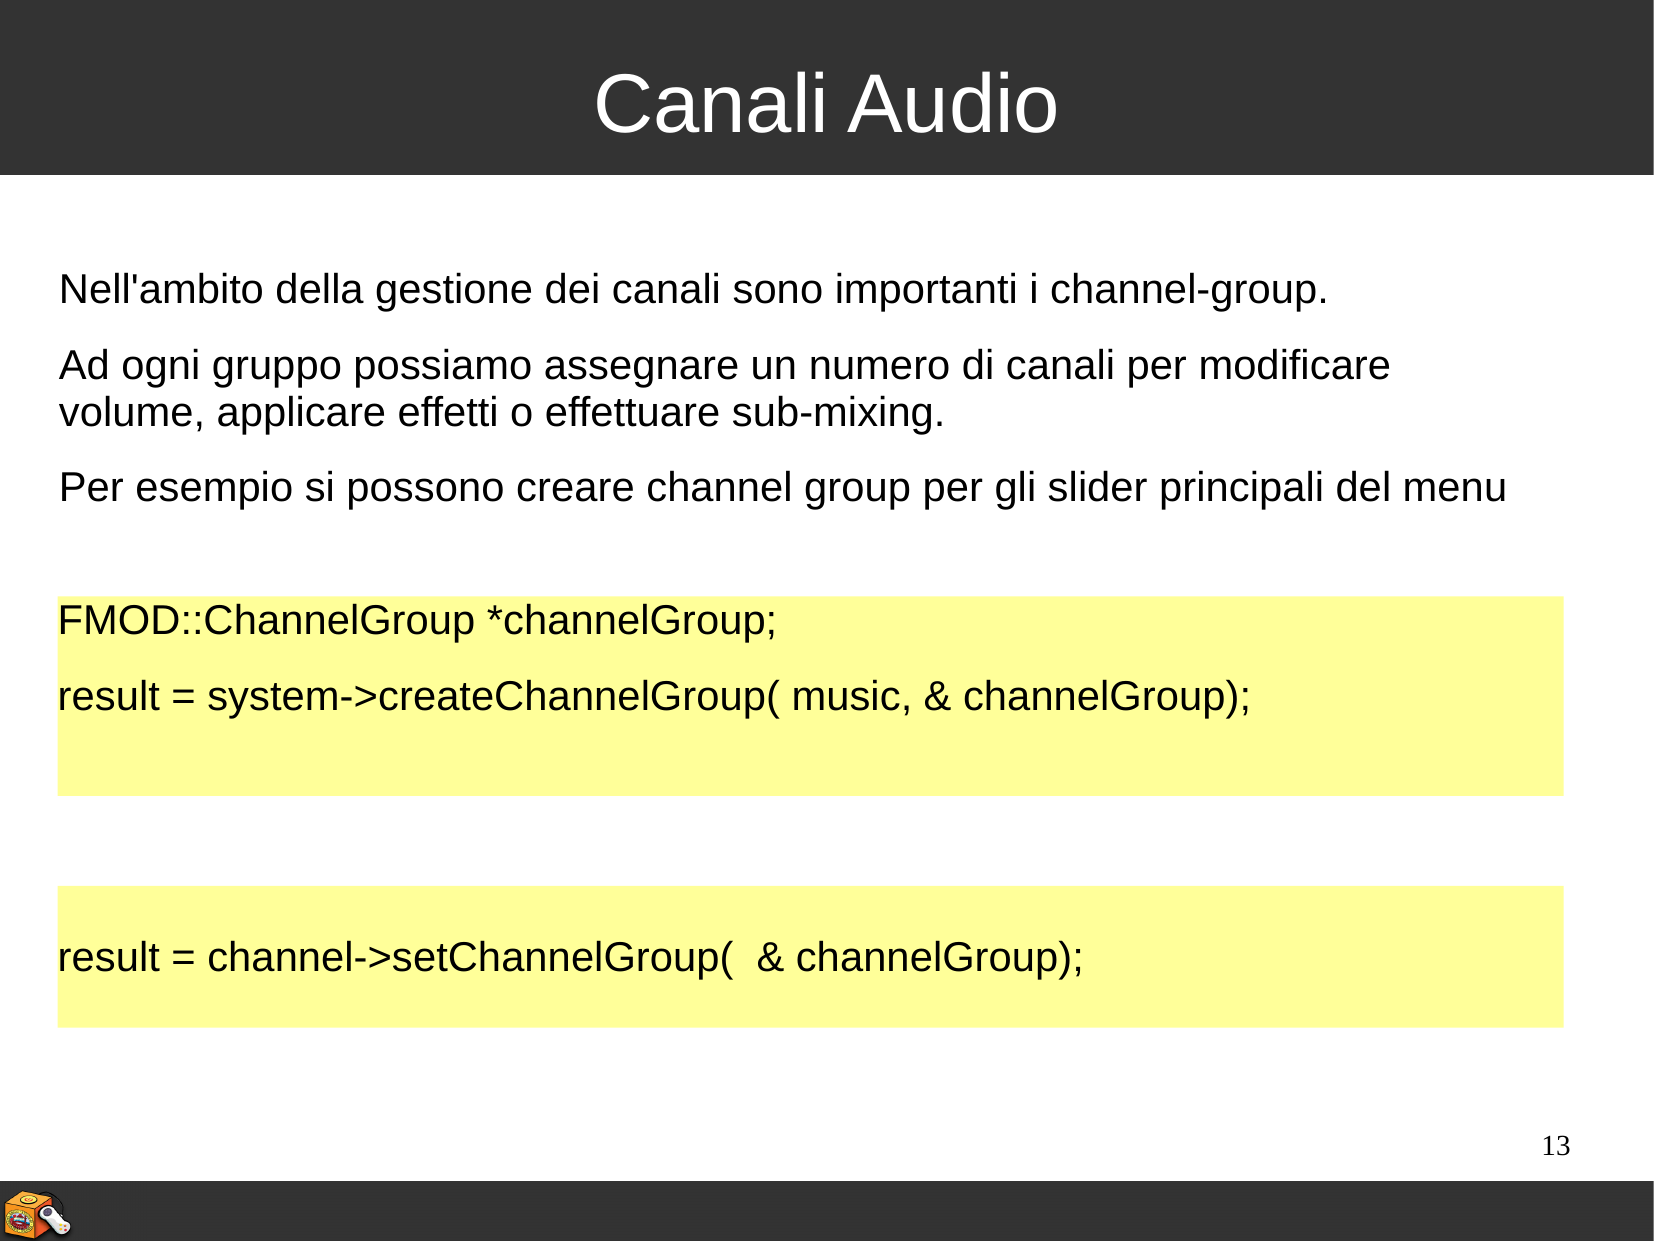

# Canali Audio
Nell'ambito della gestione dei canali sono importanti i channel-group.
Ad ogni gruppo possiamo assegnare un numero di canali per modificare volume, applicare effetti o effettuare sub-mixing.
Per esempio si possono creare channel group per gli slider principali del menu
FMOD::ChannelGroup *channelGroup;
result = system->createChannelGroup( music, & channelGroup);
result = channel->setChannelGroup( & channelGroup);
13